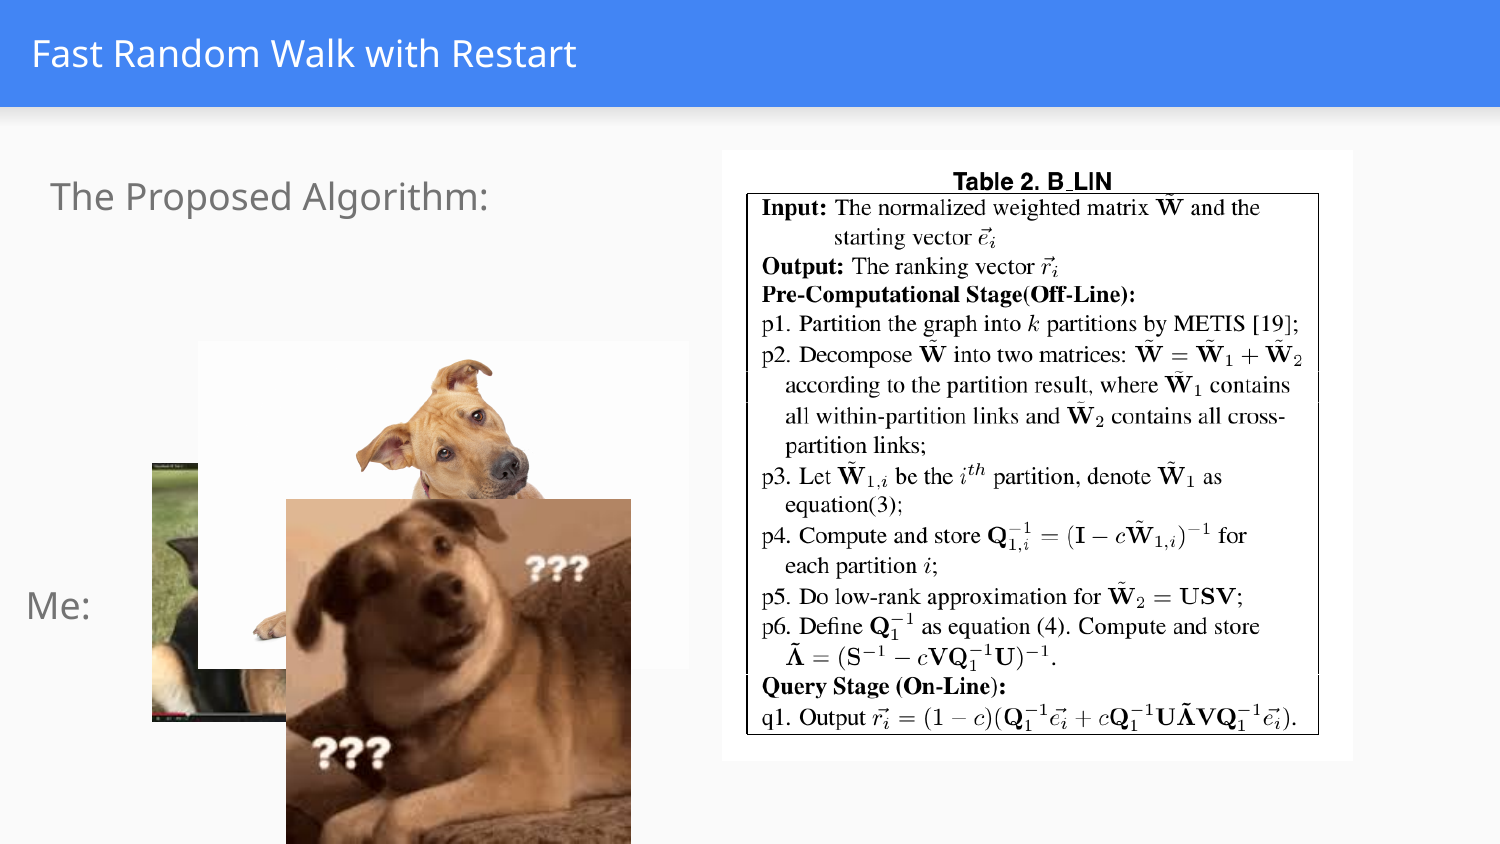

# Fast Random Walk with Restart
The Proposed Algorithm:
Me: